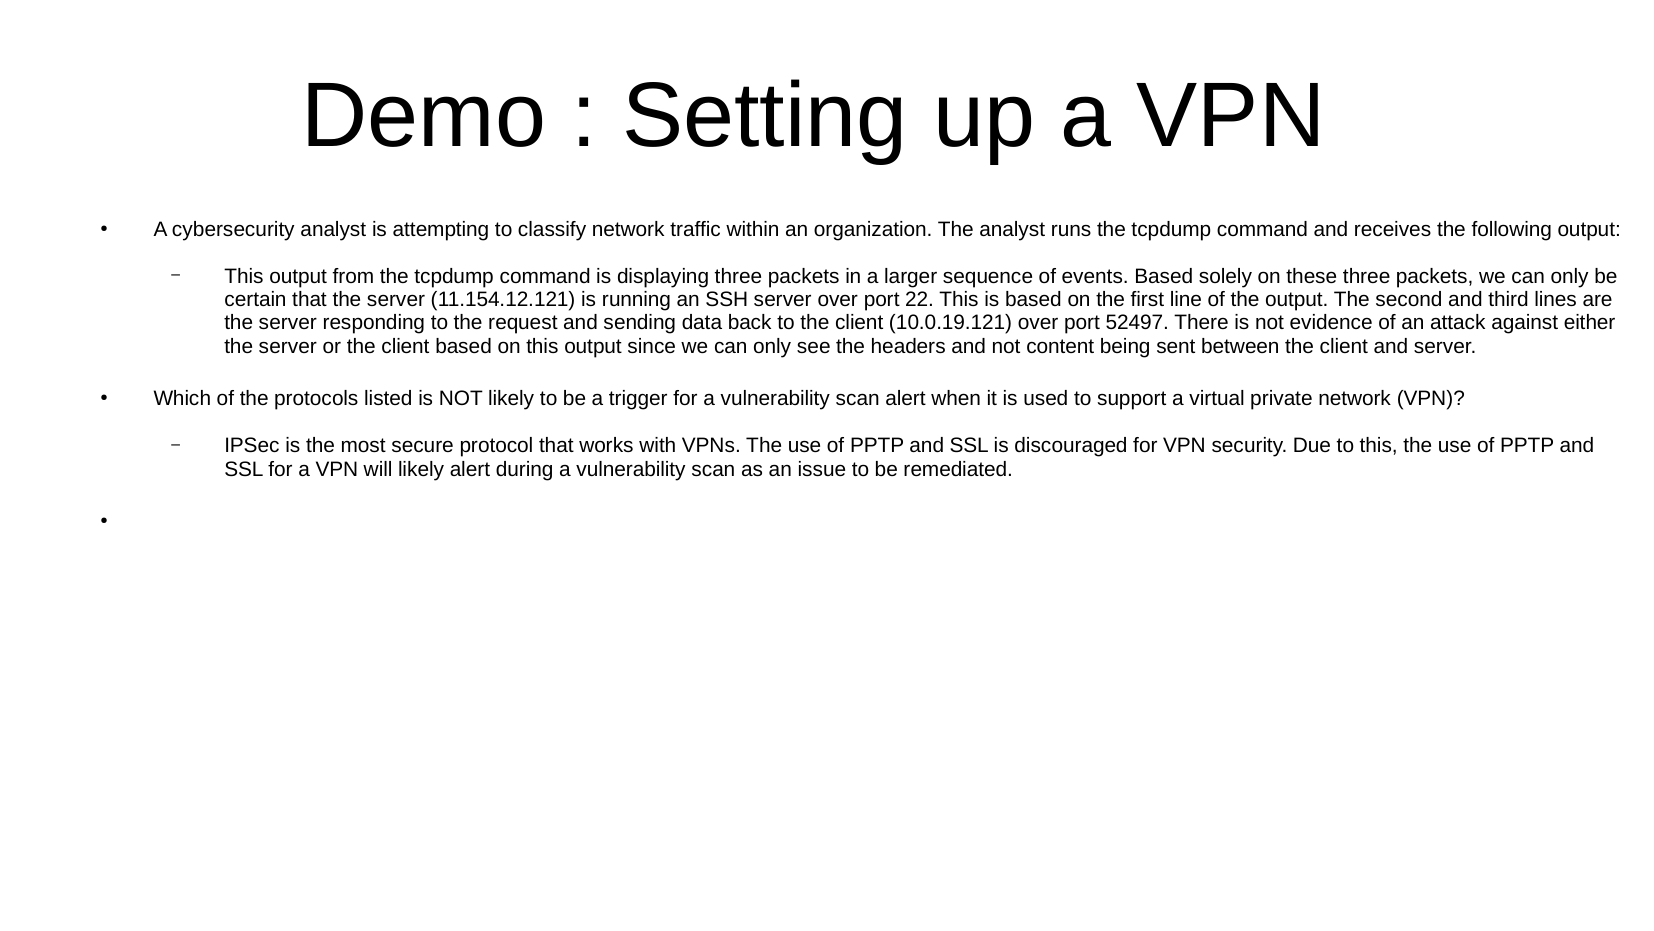

# Demo : Setting up a VPN
A cybersecurity analyst is attempting to classify network traffic within an organization. The analyst runs the tcpdump command and receives the following output:
This output from the tcpdump command is displaying three packets in a larger sequence of events. Based solely on these three packets, we can only be certain that the server (11.154.12.121) is running an SSH server over port 22. This is based on the first line of the output. The second and third lines are the server responding to the request and sending data back to the client (10.0.19.121) over port 52497. There is not evidence of an attack against either the server or the client based on this output since we can only see the headers and not content being sent between the client and server.
Which of the protocols listed is NOT likely to be a trigger for a vulnerability scan alert when it is used to support a virtual private network (VPN)?
IPSec is the most secure protocol that works with VPNs. The use of PPTP and SSL is discouraged for VPN security. Due to this, the use of PPTP and SSL for a VPN will likely alert during a vulnerability scan as an issue to be remediated.